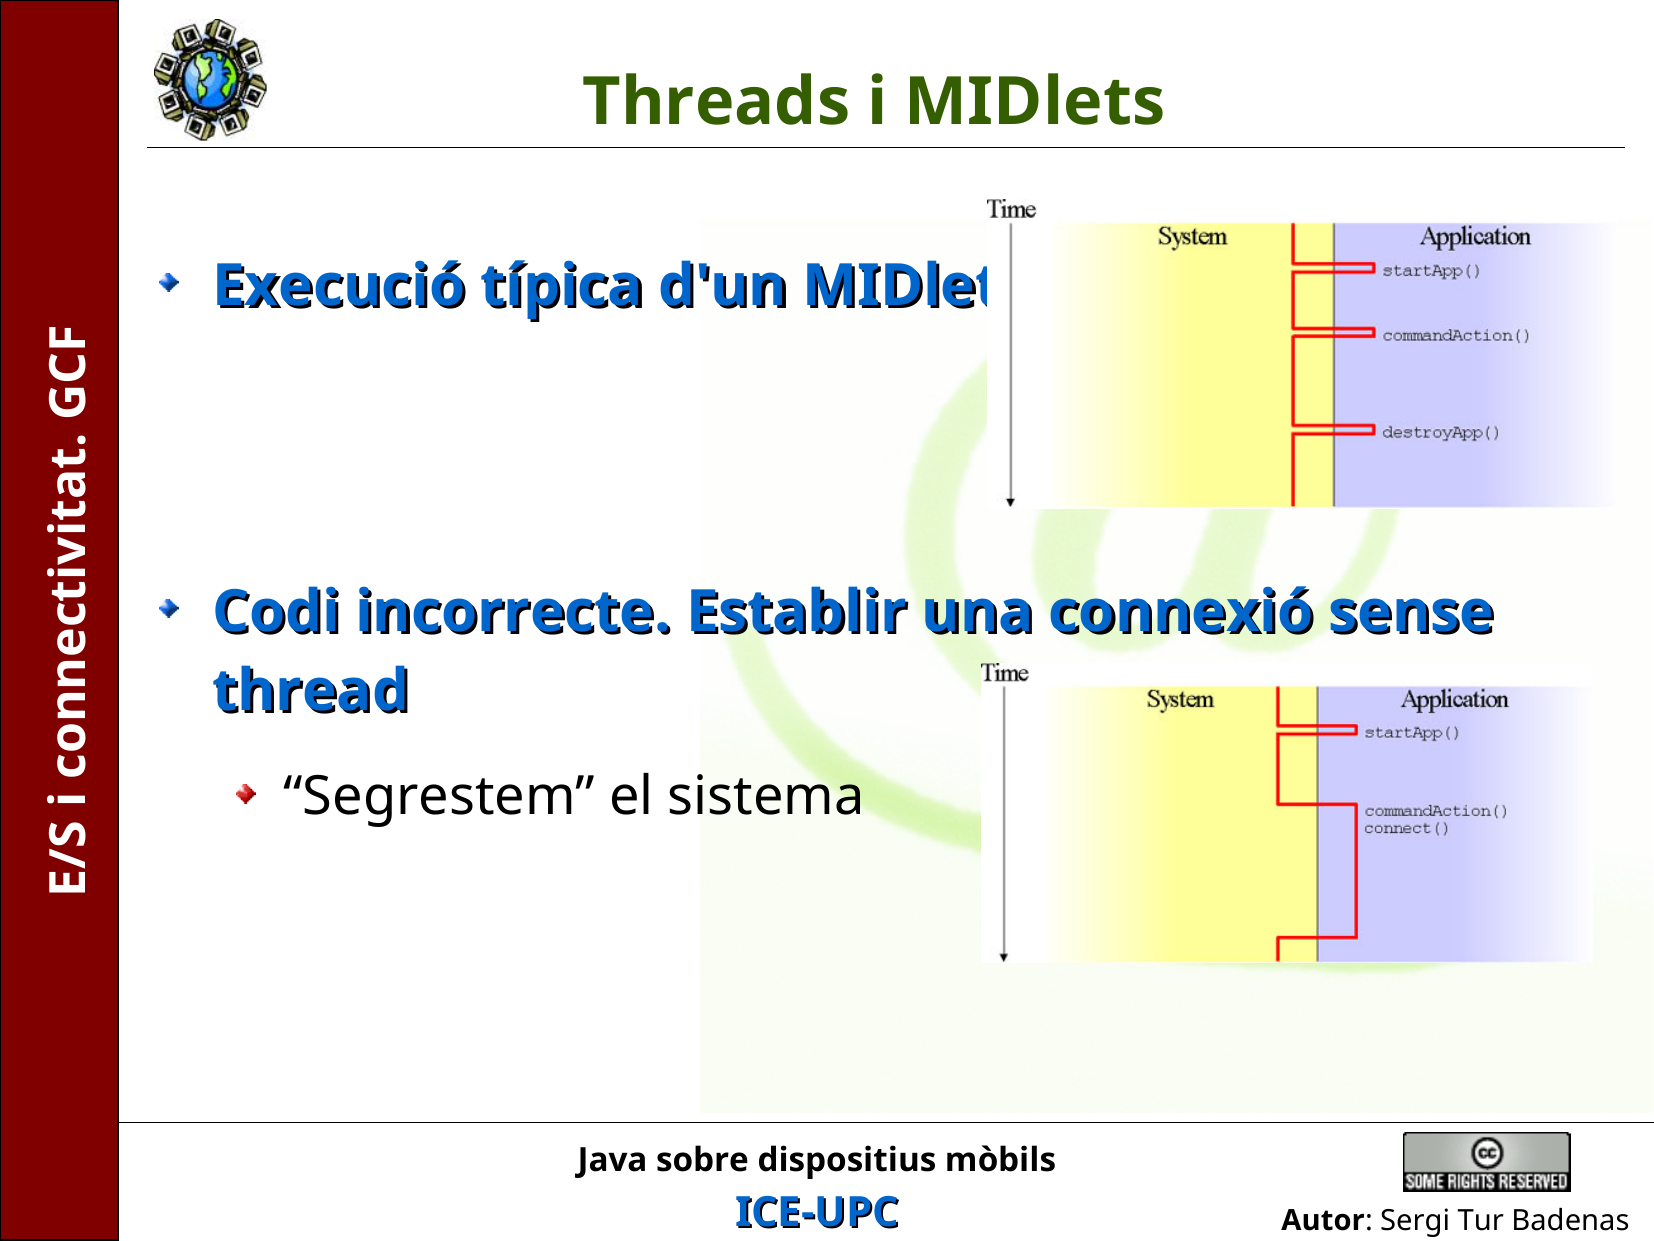

# Threads i MIDlets
Execució típica d'un MIDlet
Codi incorrecte. Establir una connexió sense thread
“Segrestem” el sistema